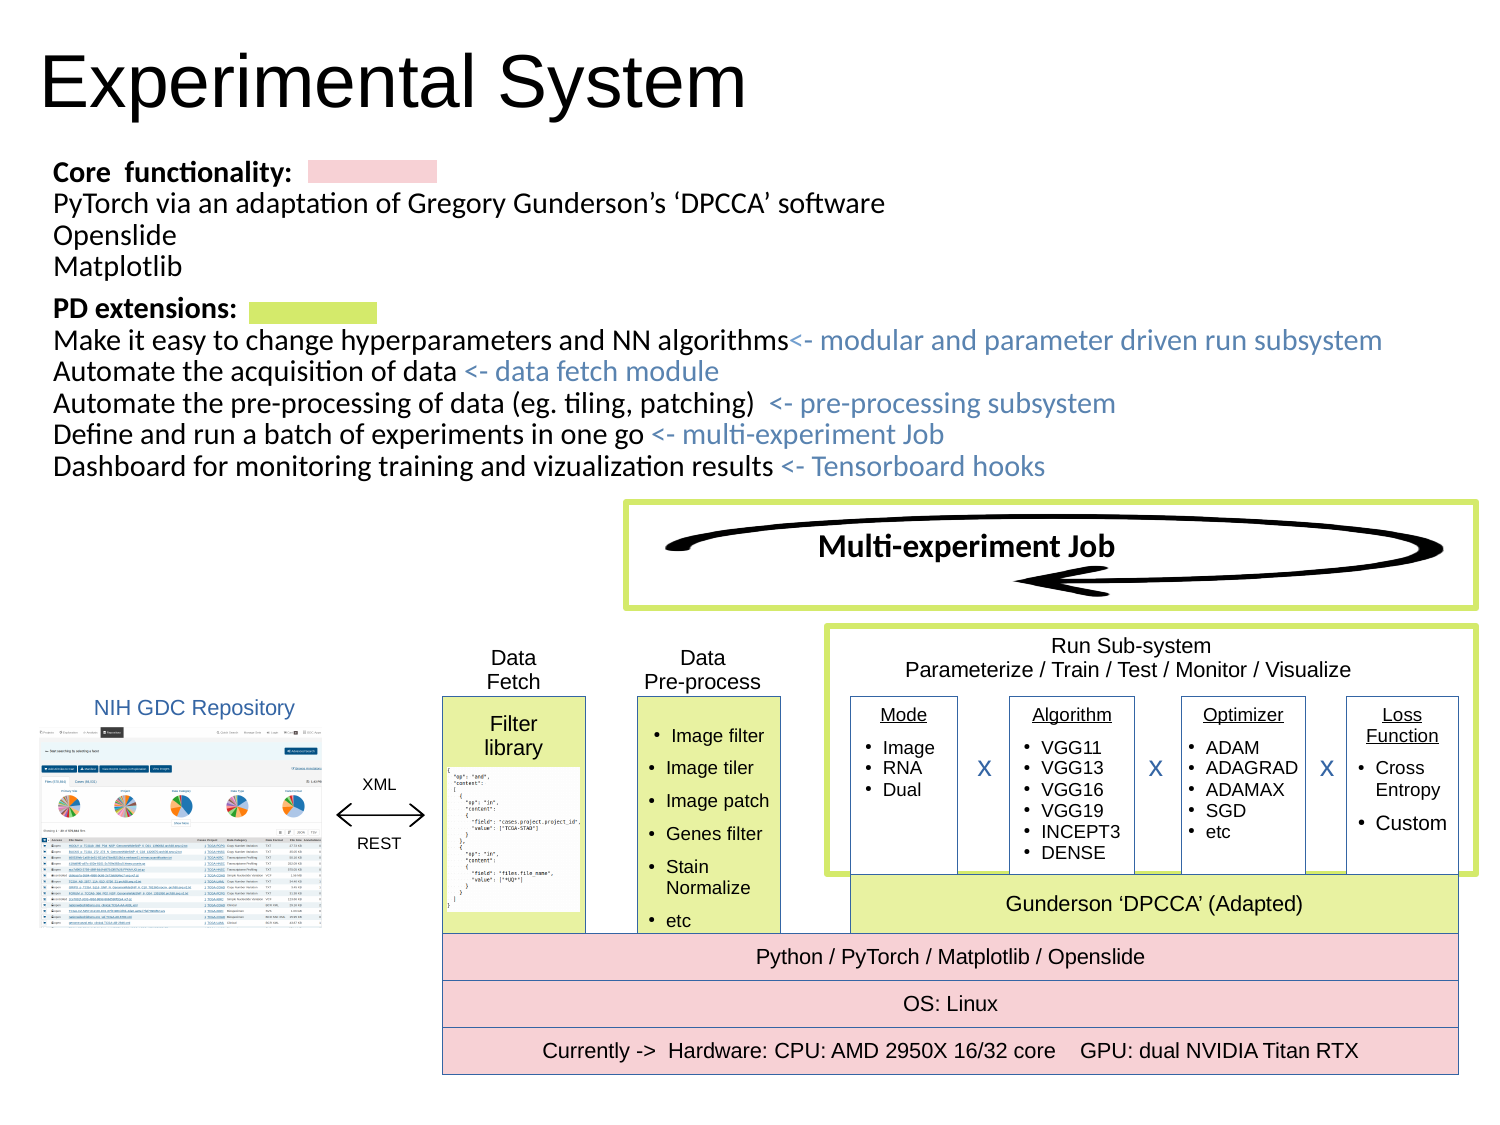

# Experimental System
Core functionality:
PyTorch via an adaptation of Gregory Gunderson’s ‘DPCCA’ software
Openslide
Matplotlib
PD extensions:
Make it easy to change hyperparameters and NN algorithms<- modular and parameter driven run subsystem
Automate the acquisition of data <- data fetch module
Automate the pre-processing of data (eg. tiling, patching) <- pre-processing subsystem
Define and run a batch of experiments in one go <- multi-experiment Job
Dashboard for monitoring training and vizualization results <- Tensorboard hooks
Multi-experiment Job
 Run Sub-system
Parameterize / Train / Test / Monitor / Visualize
Data
Fetch
Data
Pre-process
NIH GDC Repository
Image filter
Image tiler
Image patch
Genes filter
Stain
Normalize
etc
Mode
Image
RNA
Dual
Algorithm
VGG11
VGG13
VGG16
VGG19
INCEPT3
DENSE
Optimizer
ADAM
ADAGRAD
ADAMAX
SGD
etc
Loss
Function
Cross
Entropy
Custom
Filter
library
x
x
x
x
XML
REST
Gunderson ‘DPCCA’ (Adapted)
Gunderson ‘DPCCA’
Gunderson ‘DPCCA’ (Adapted)
Gunderson ‘DPCCA’ (Adapted)
Python / PyTorch / Matplotlib / Openslide
Python / PyTorch / Matplotlib / Openslide
OS: Linux
Currently -> Hardware: CPU: AMD 2950X 16/32 core GPU: dual NVIDIA Titan RTX